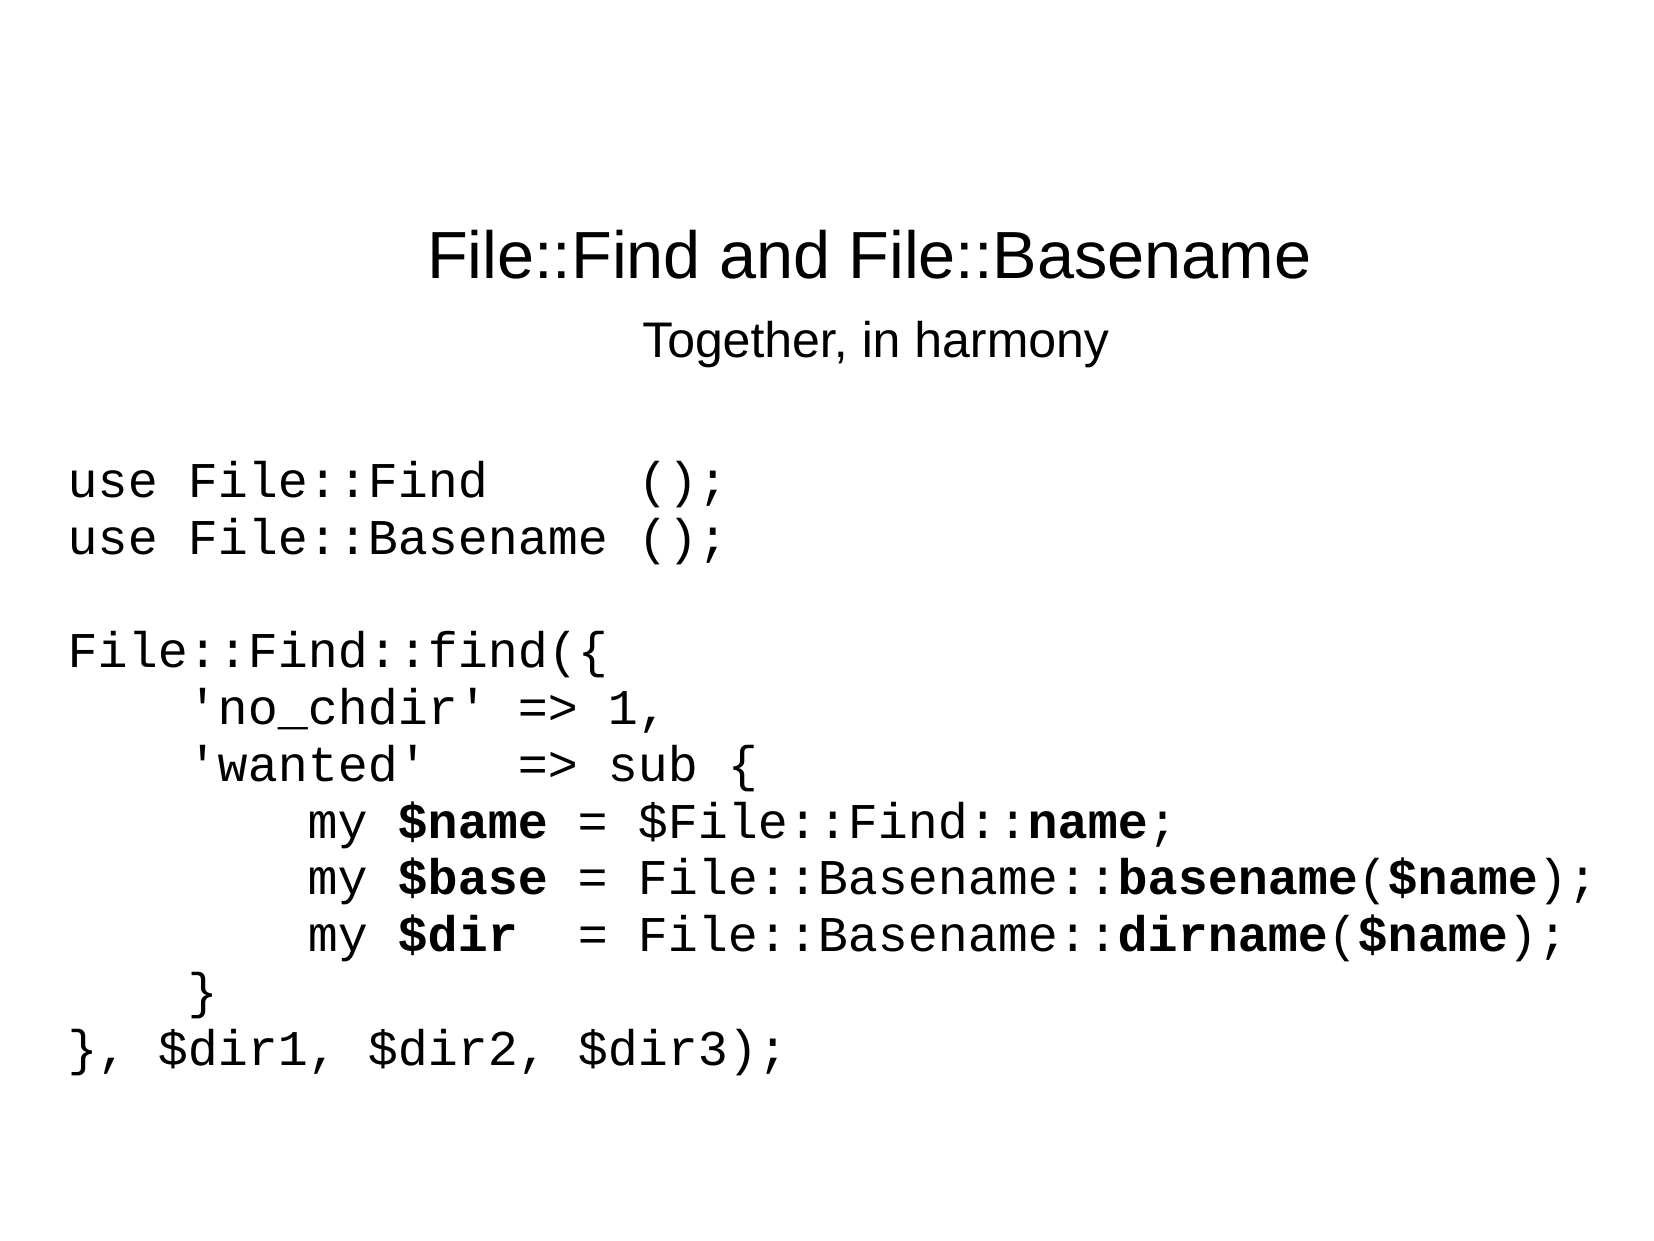

File::Find and File::Basename
Together, in harmony
use File::Find ();
use File::Basename ();
File::Find::find({
 'no_chdir' => 1,
 'wanted' => sub {
 my $name = $File::Find::name;
 my $base = File::Basename::basename($name);
 my $dir = File::Basename::dirname($name);
 }
}, $dir1, $dir2, $dir3);